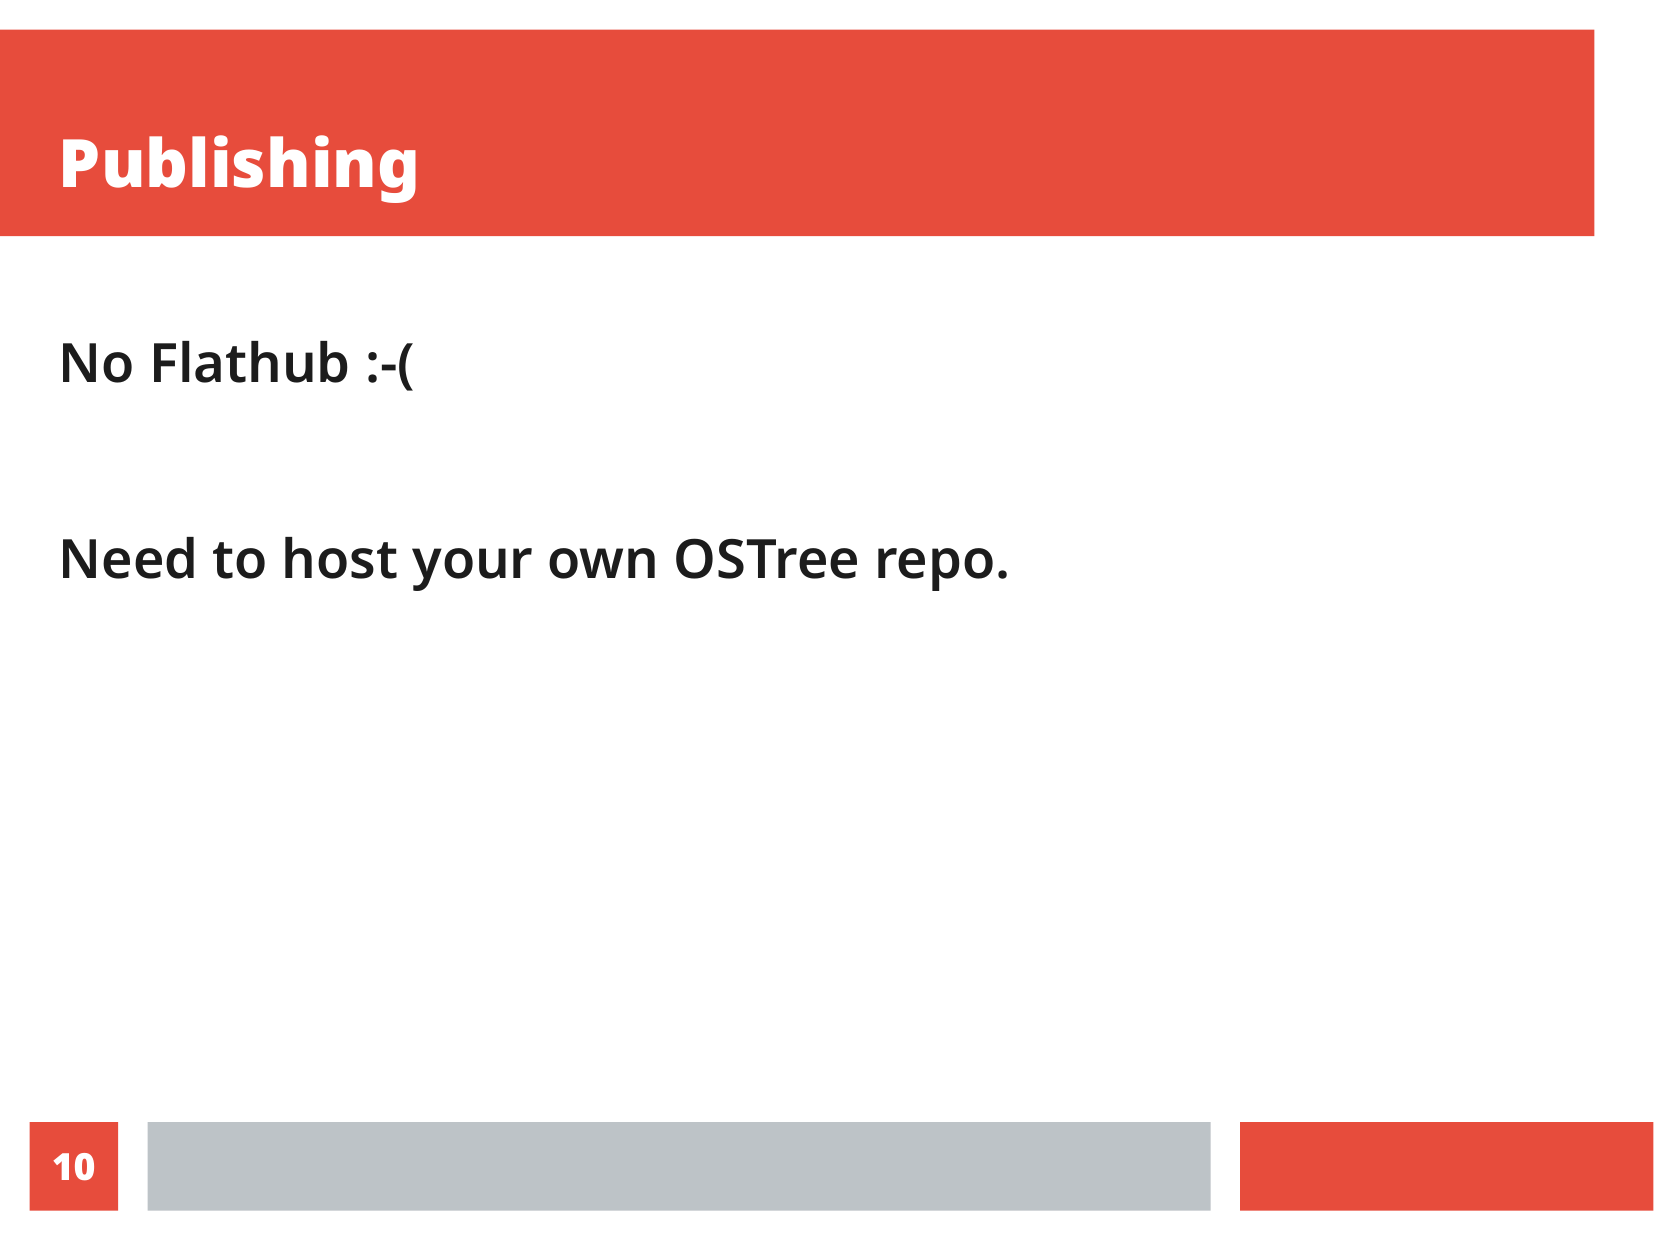

# Publishing
No Flathub :-(
Need to host your own OSTree repo.
10